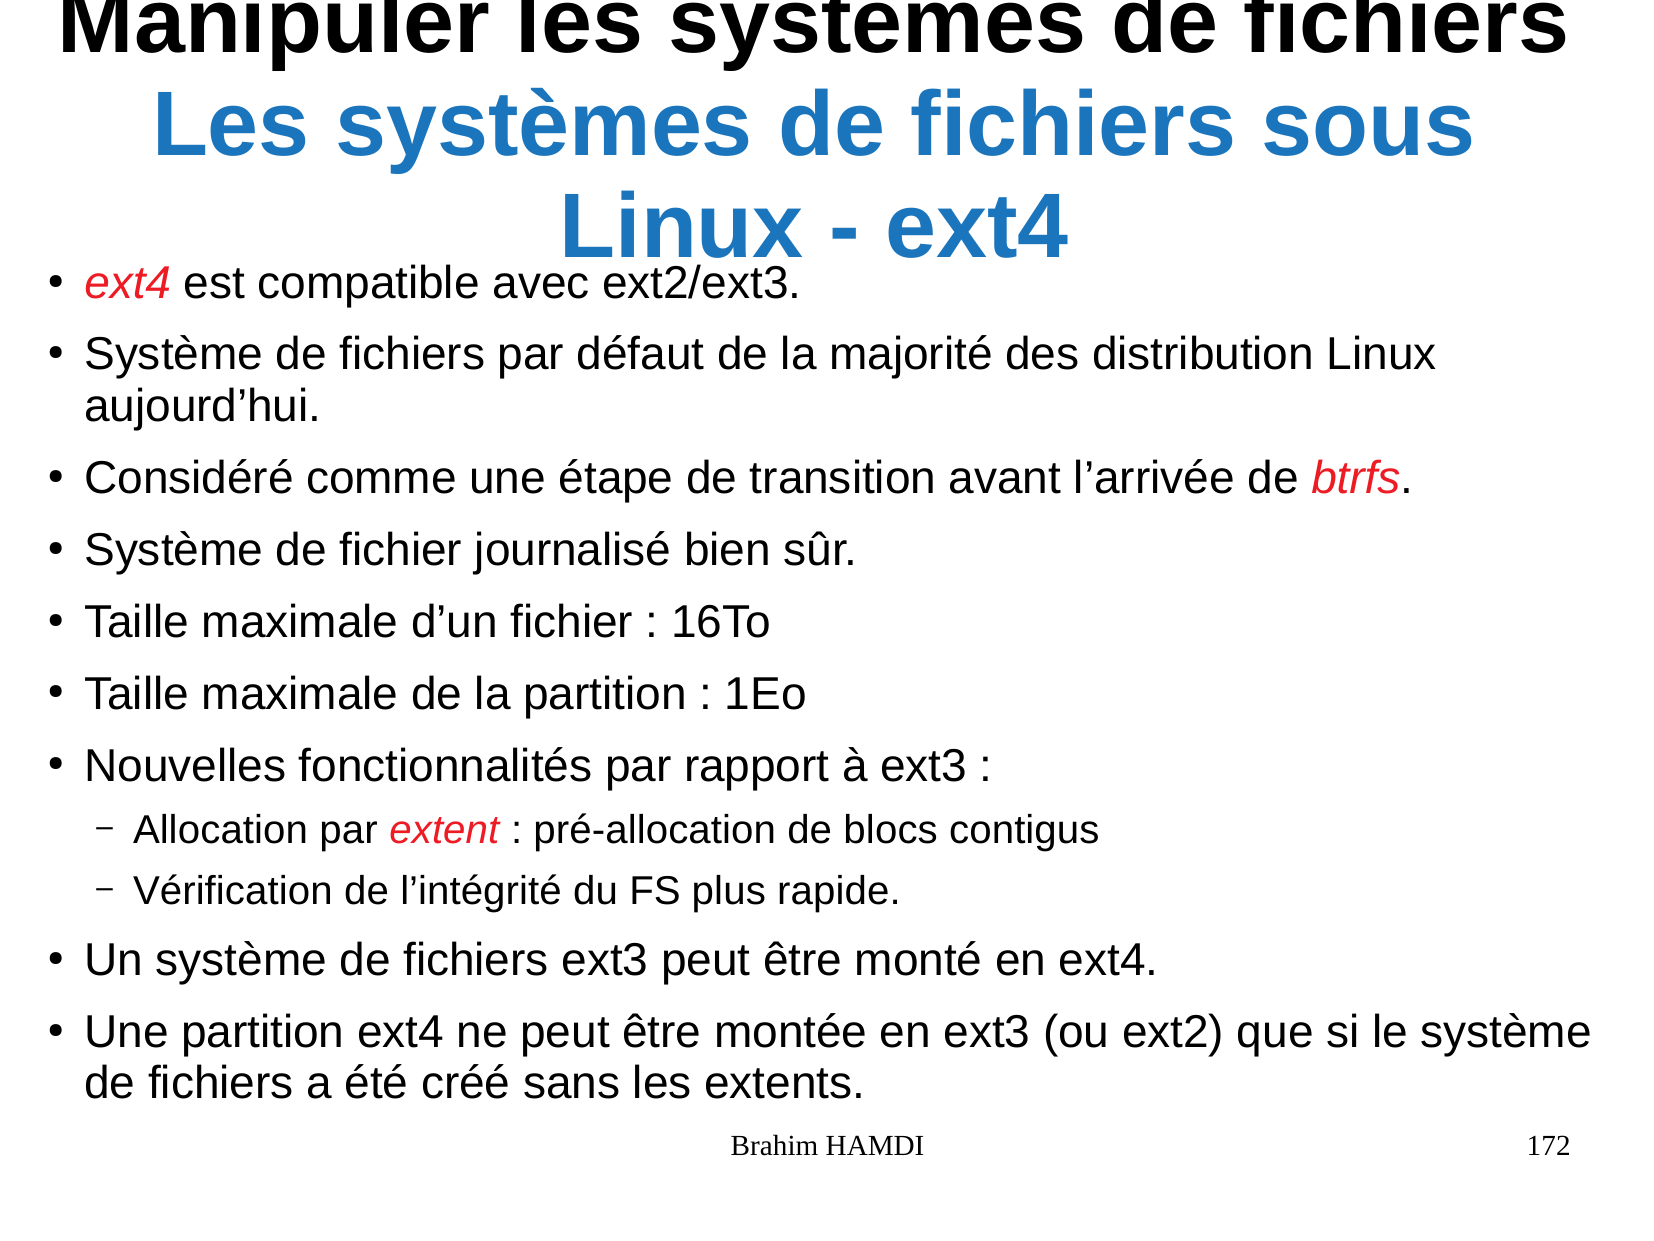

# Manipuler les systèmes de fichiers Les systèmes de fichiers sous Linux - ext4
ext4 est compatible avec ext2/ext3.
Système de fichiers par défaut de la majorité des distribution Linux aujourd’hui.
Considéré comme une étape de transition avant l’arrivée de btrfs.
Système de fichier journalisé bien sûr.
Taille maximale d’un fichier : 16To
Taille maximale de la partition : 1Eo
Nouvelles fonctionnalités par rapport à ext3 :
Allocation par extent : pré-allocation de blocs contigus
Vérification de l’intégrité du FS plus rapide.
Un système de fichiers ext3 peut être monté en ext4.
Une partition ext4 ne peut être montée en ext3 (ou ext2) que si le système de fichiers a été créé sans les extents.
Brahim HAMDI
172